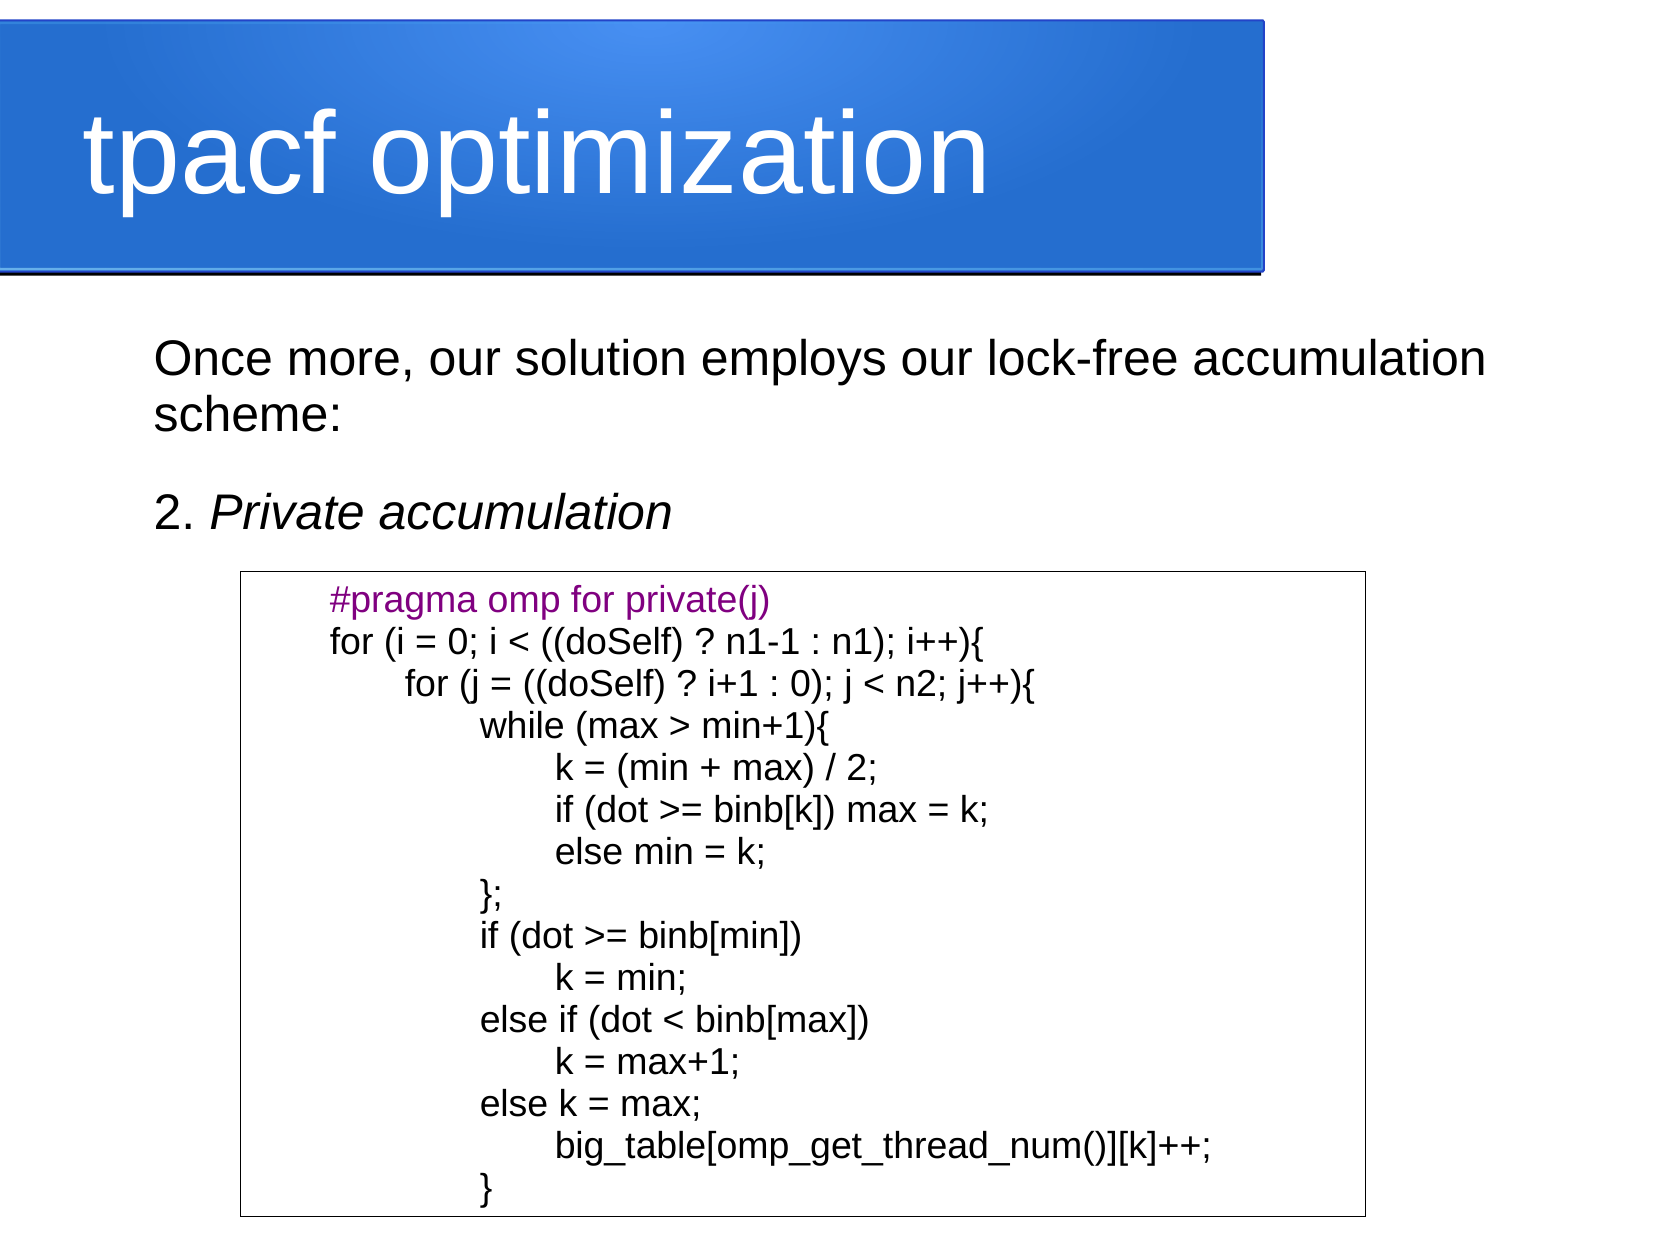

# tpacf optimization
Once more, our solution employs our lock-free accumulation scheme:
2. Private accumulation
	#pragma omp for private(j)
	for (i = 0; i < ((doSelf) ? n1-1 : n1); i++){
		for (j = ((doSelf) ? i+1 : 0); j < n2; j++){
			while (max > min+1){
				k = (min + max) / 2;
				if (dot >= binb[k]) max = k;
				else min = k;
			};
			if (dot >= binb[min])
				k = min;
			else if (dot < binb[max])
				k = max+1;
			else k = max;
				big_table[omp_get_thread_num()][k]++;
			}